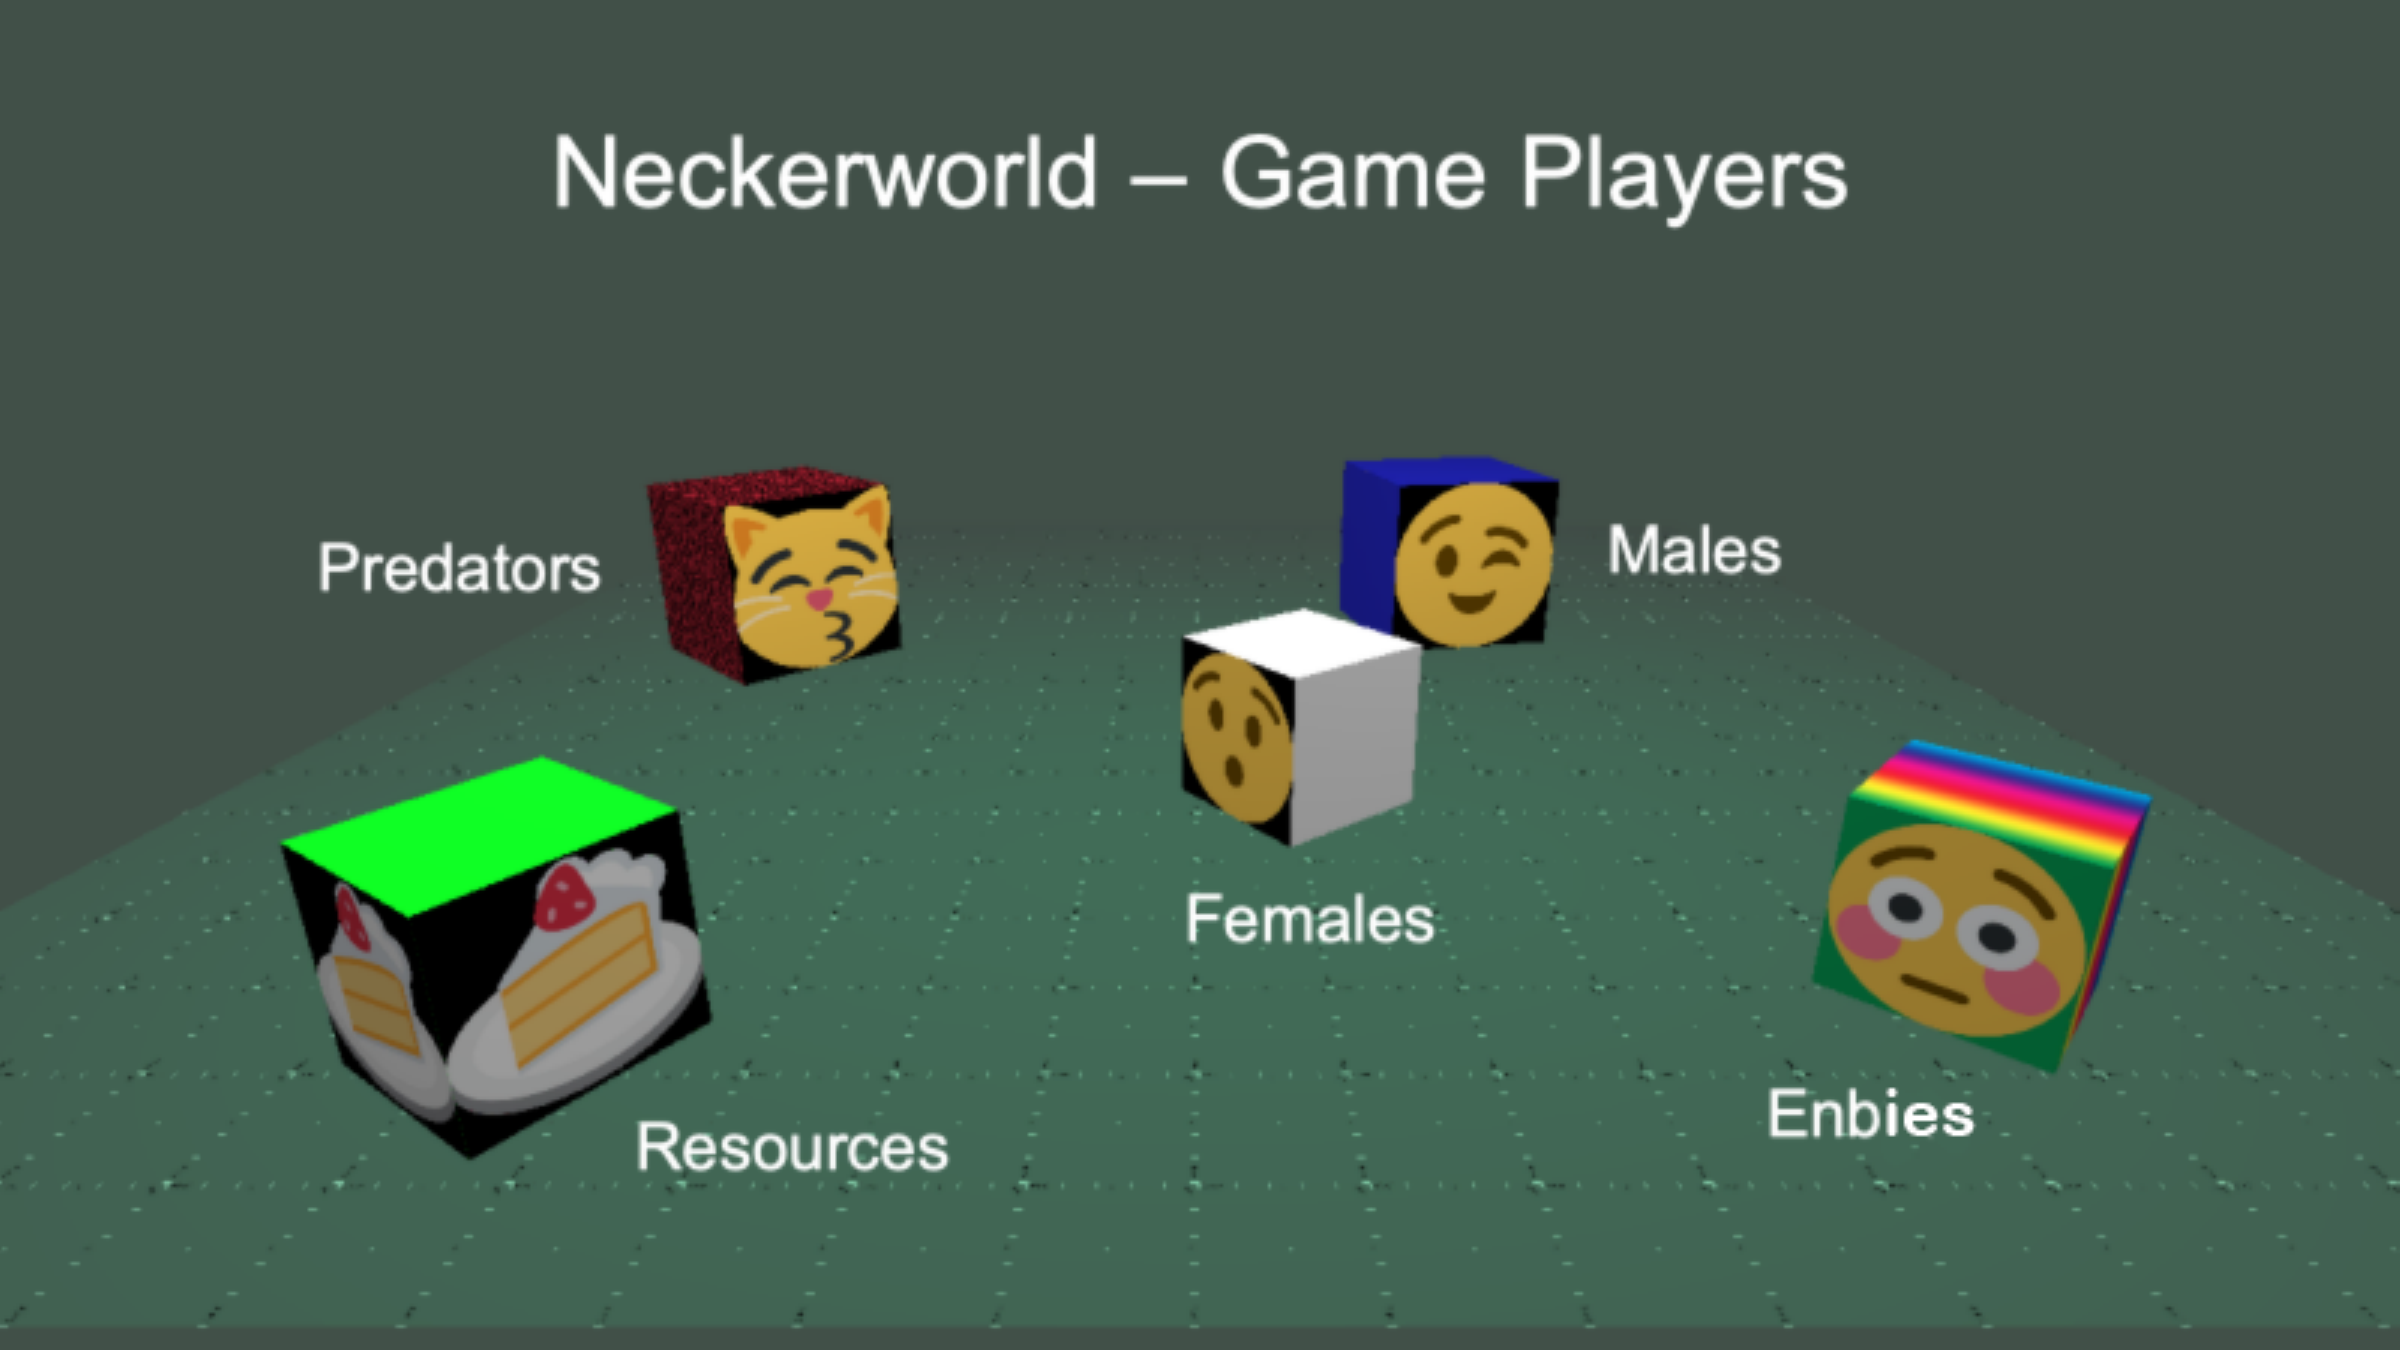

# Neckerworld – Game Players
Males
Predators
Females
Enbys
Resources